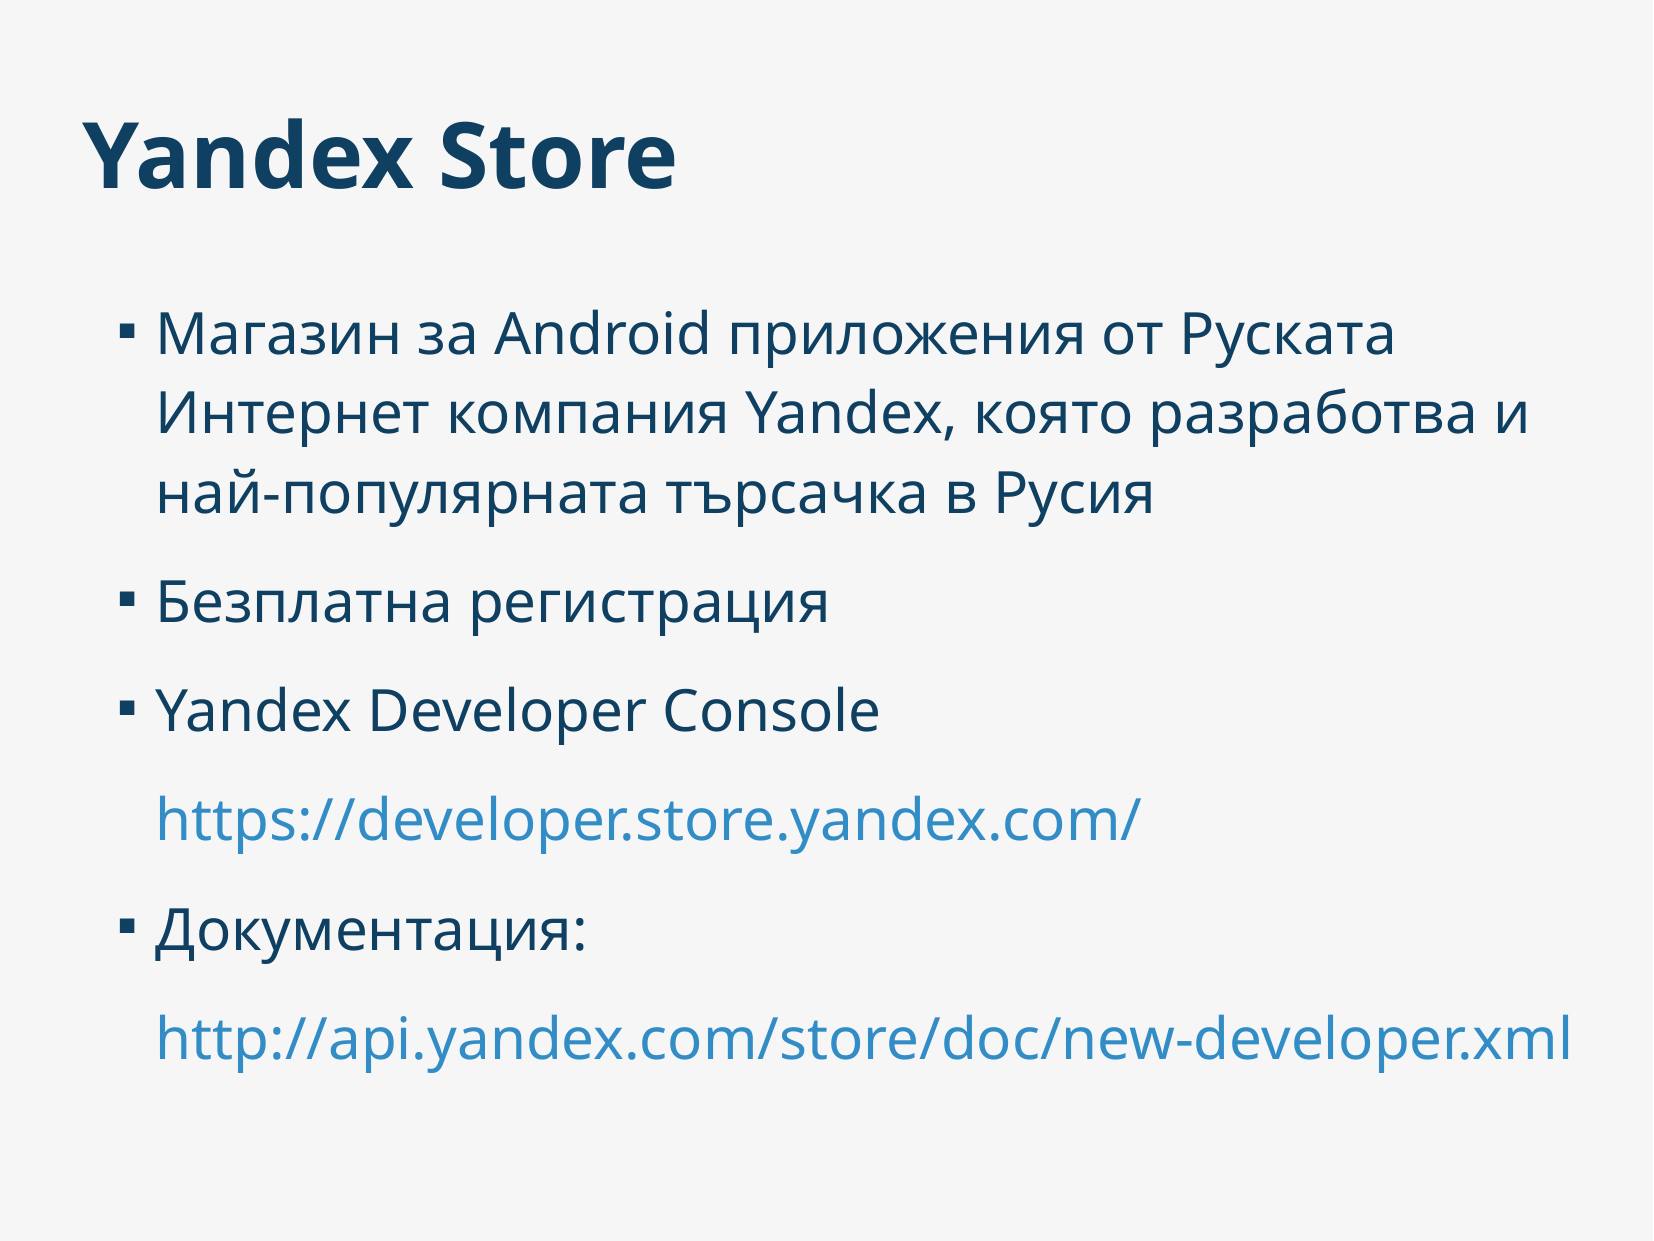

# Yandex Store
Магазин за Android приложения от Руската Интернет компания Yandex, която разработва и най-популярната търсачка в Русия
Безплатна регистрация
Yandex Developer Console
https://developer.store.yandex.com/
Документация:
http://api.yandex.com/store/doc/new-developer.xml